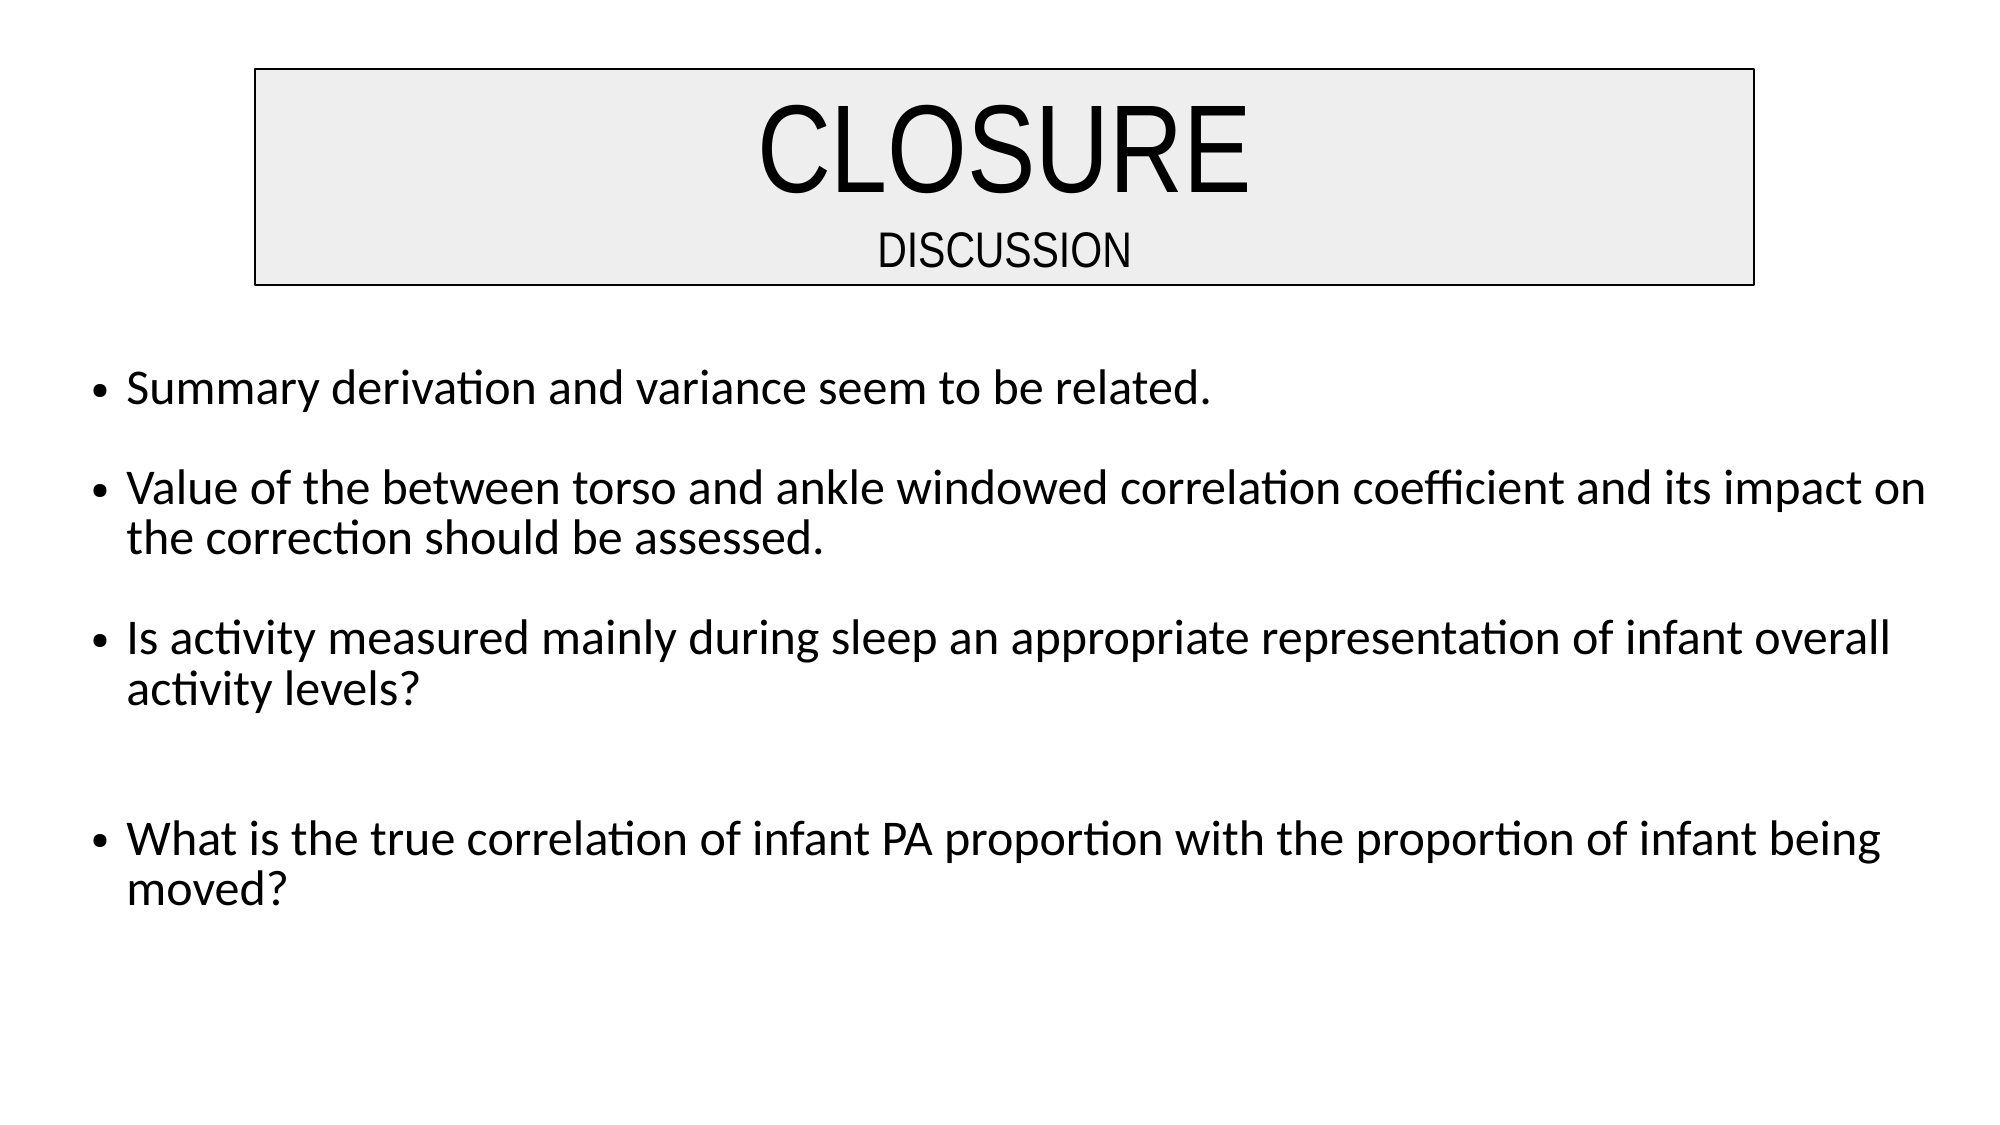

CLOSURE
DISCUSSION
Summary derivation and variance seem to be related.
Value of the between torso and ankle windowed correlation coefficient and its impact on the correction should be assessed.
Is activity measured mainly during sleep an appropriate representation of infant overall activity levels?
What is the true correlation of infant PA proportion with the proportion of infant being moved?